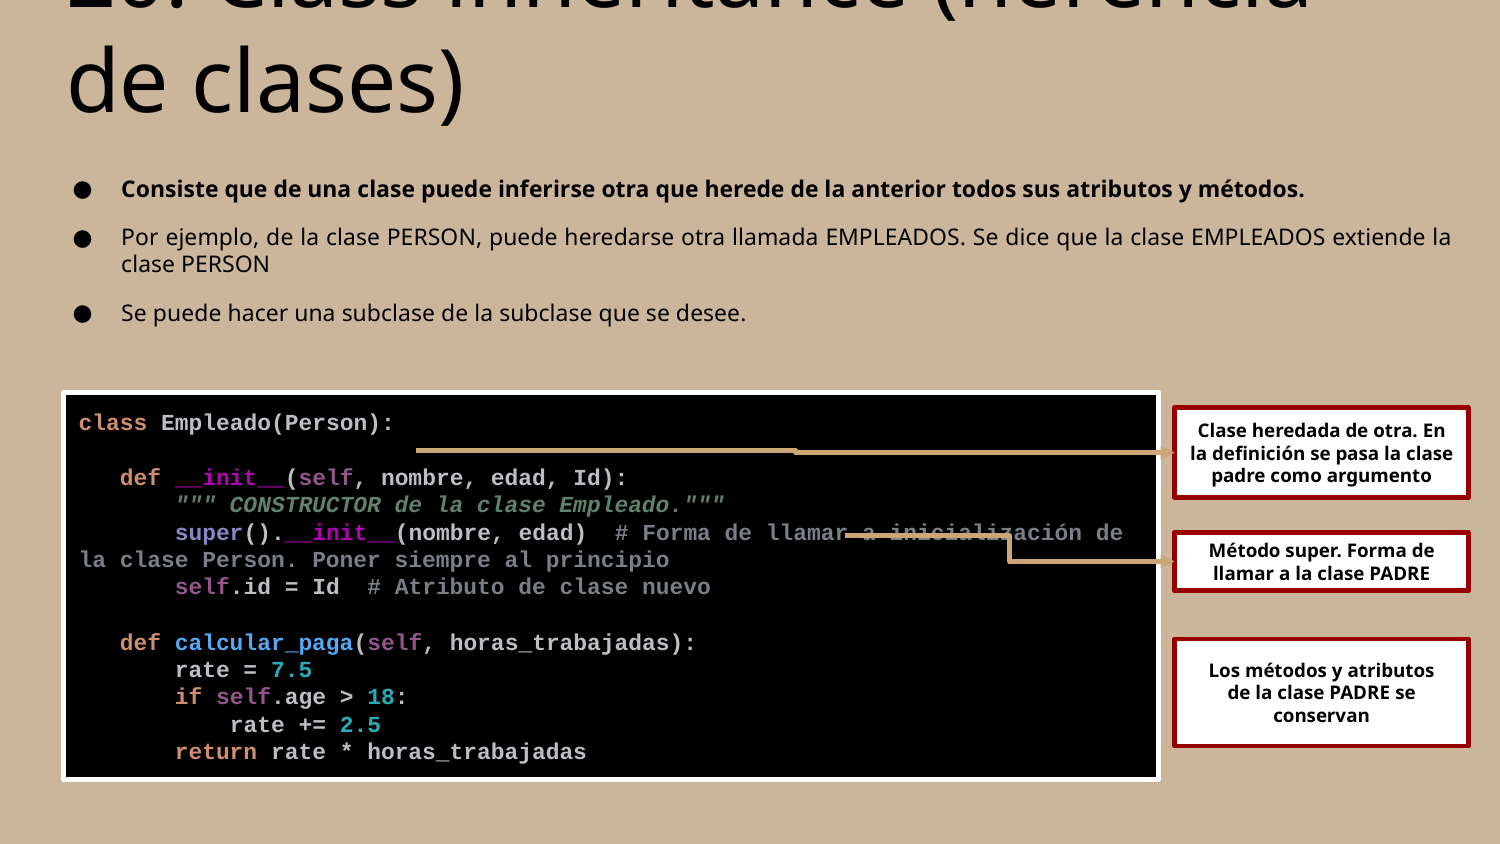

# 20. Class inheritance (herencia de clases)
Consiste que de una clase puede inferirse otra que herede de la anterior todos sus atributos y métodos.
Por ejemplo, de la clase PERSON, puede heredarse otra llamada EMPLEADOS. Se dice que la clase EMPLEADOS extiende la clase PERSON
Se puede hacer una subclase de la subclase que se desee.
class Empleado(Person):
 def __init__(self, nombre, edad, Id):
 """ CONSTRUCTOR de la clase Empleado."""
 super().__init__(nombre, edad) # Forma de llamar a inicialización de la clase Person. Poner siempre al principio
 self.id = Id # Atributo de clase nuevo
 def calcular_paga(self, horas_trabajadas):
 rate = 7.5
 if self.age > 18:
 rate += 2.5
 return rate * horas_trabajadas
Clase heredada de otra. En la definición se pasa la clase padre como argumento
Método super. Forma de llamar a la clase PADRE
Los métodos y atributos
de la clase PADRE se conservan